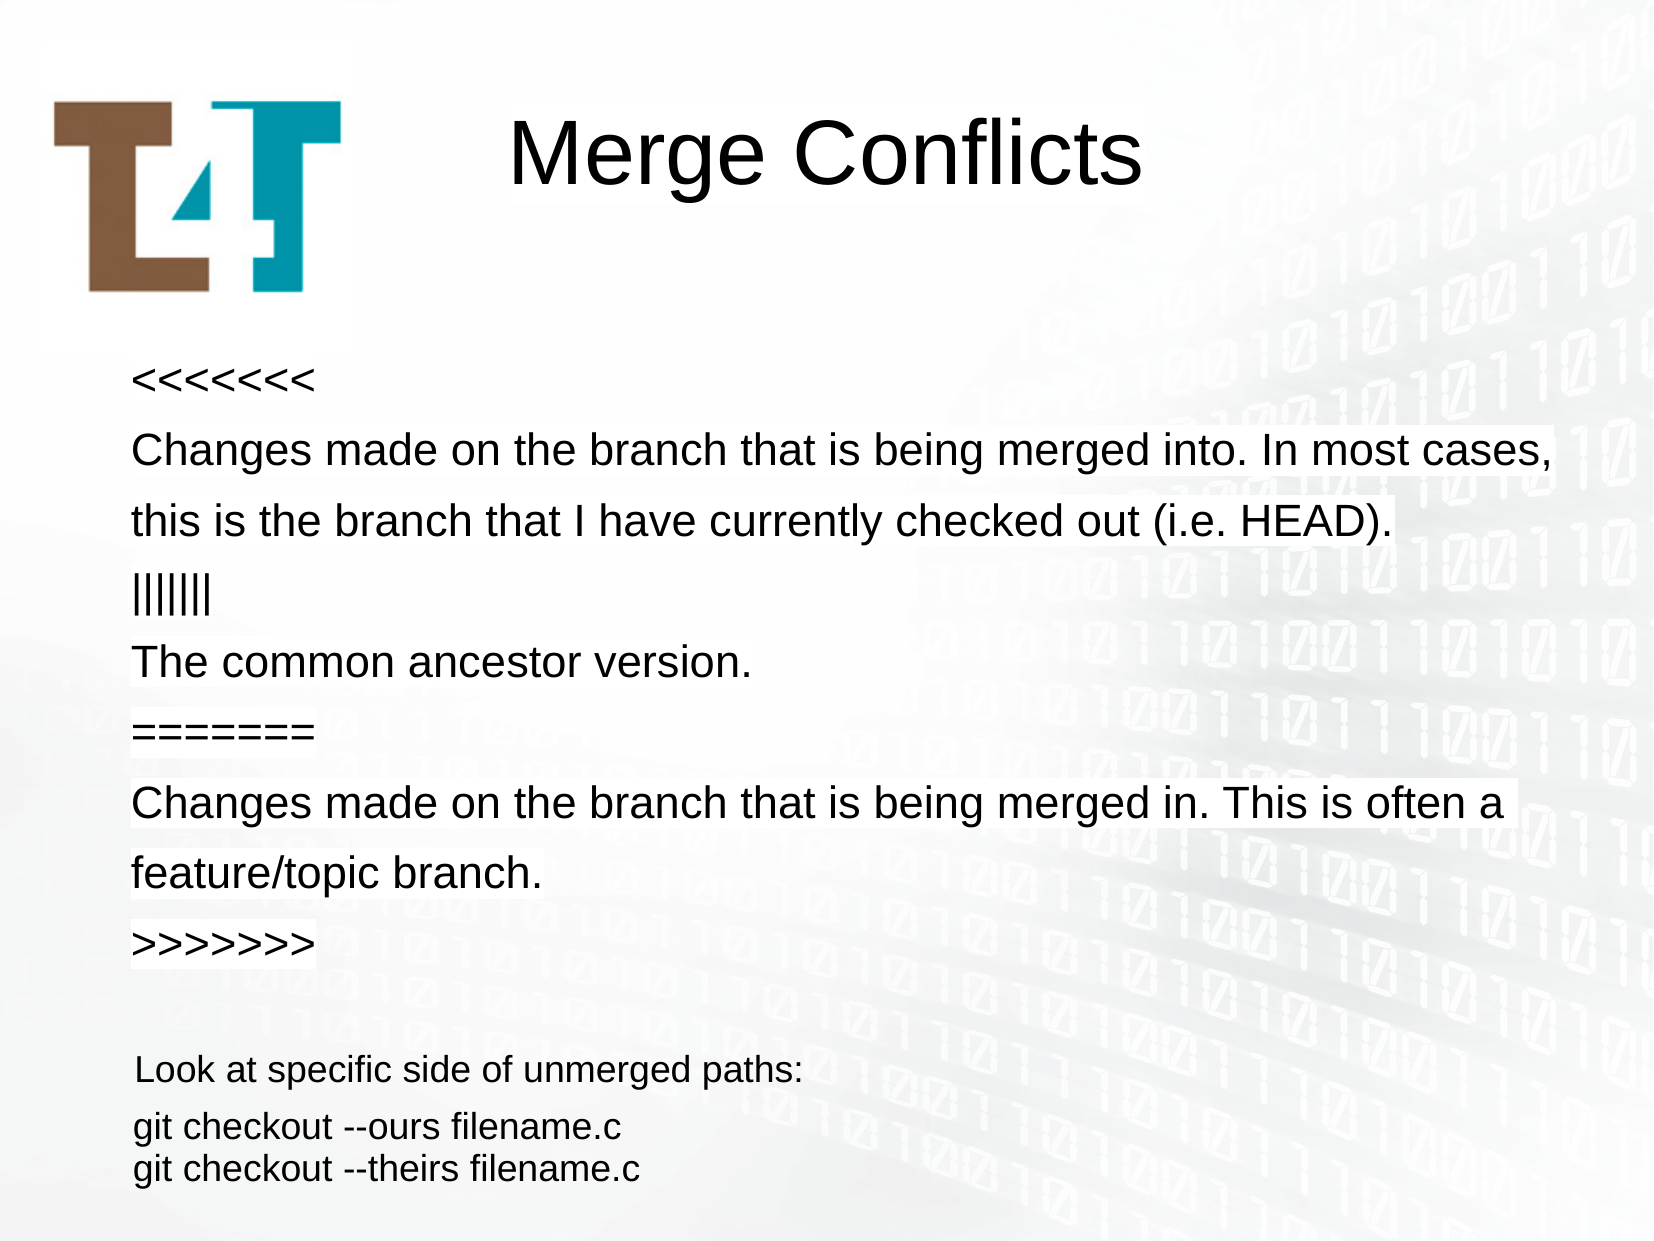

# Merge Conflicts
<<<<<<<
Changes made on the branch that is being merged into. In most cases,
this is the branch that I have currently checked out (i.e. HEAD).
|||||||
The common ancestor version.
=======
Changes made on the branch that is being merged in. This is often a
feature/topic branch.
>>>>>>>
Look at specific side of unmerged paths:
git checkout --ours filename.c
git checkout --theirs filename.c